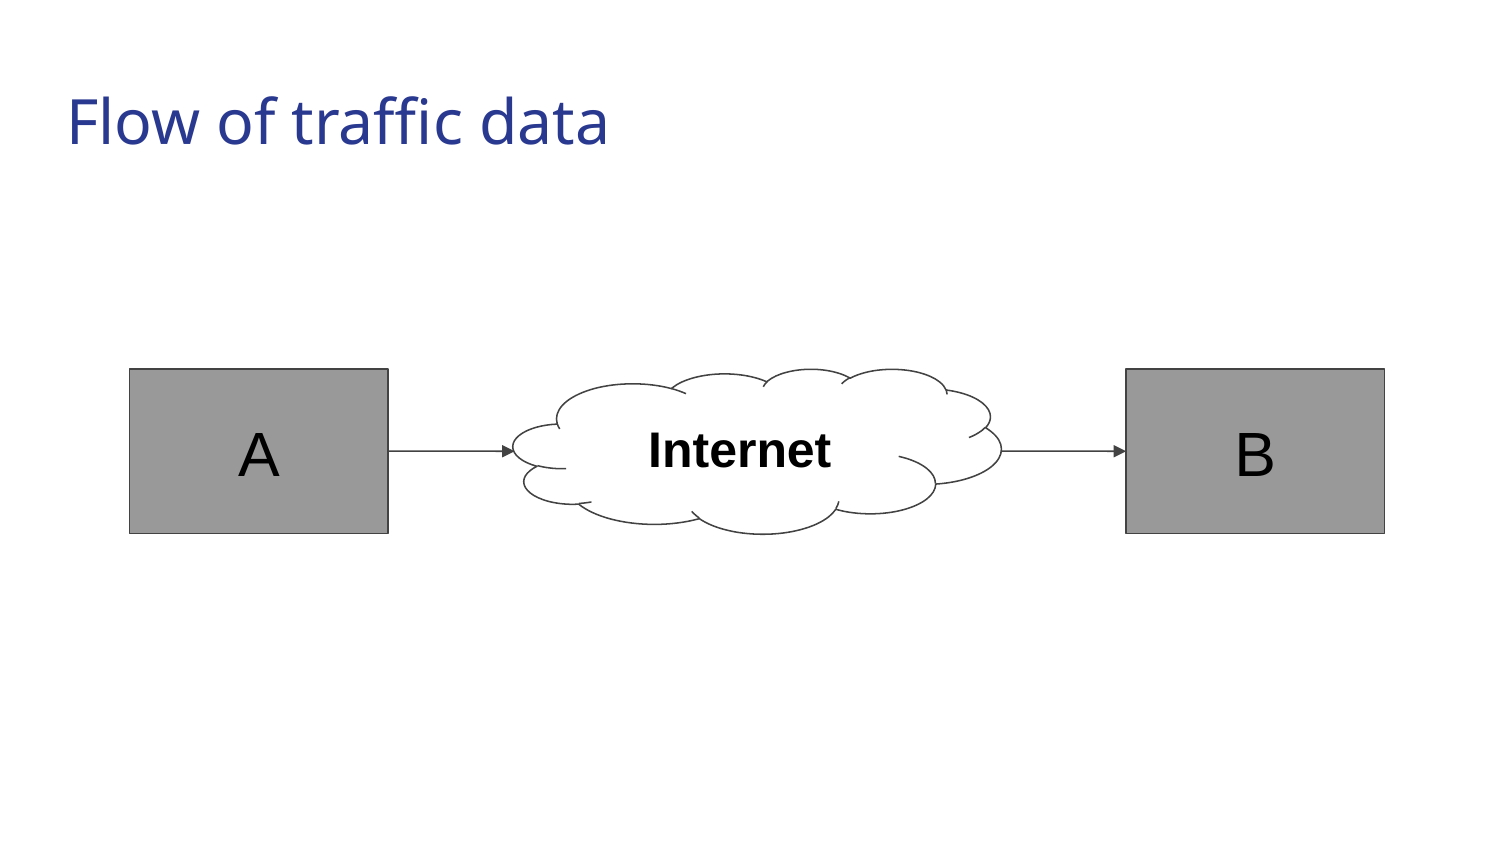

# Flow of traffic data
A
Internet
B